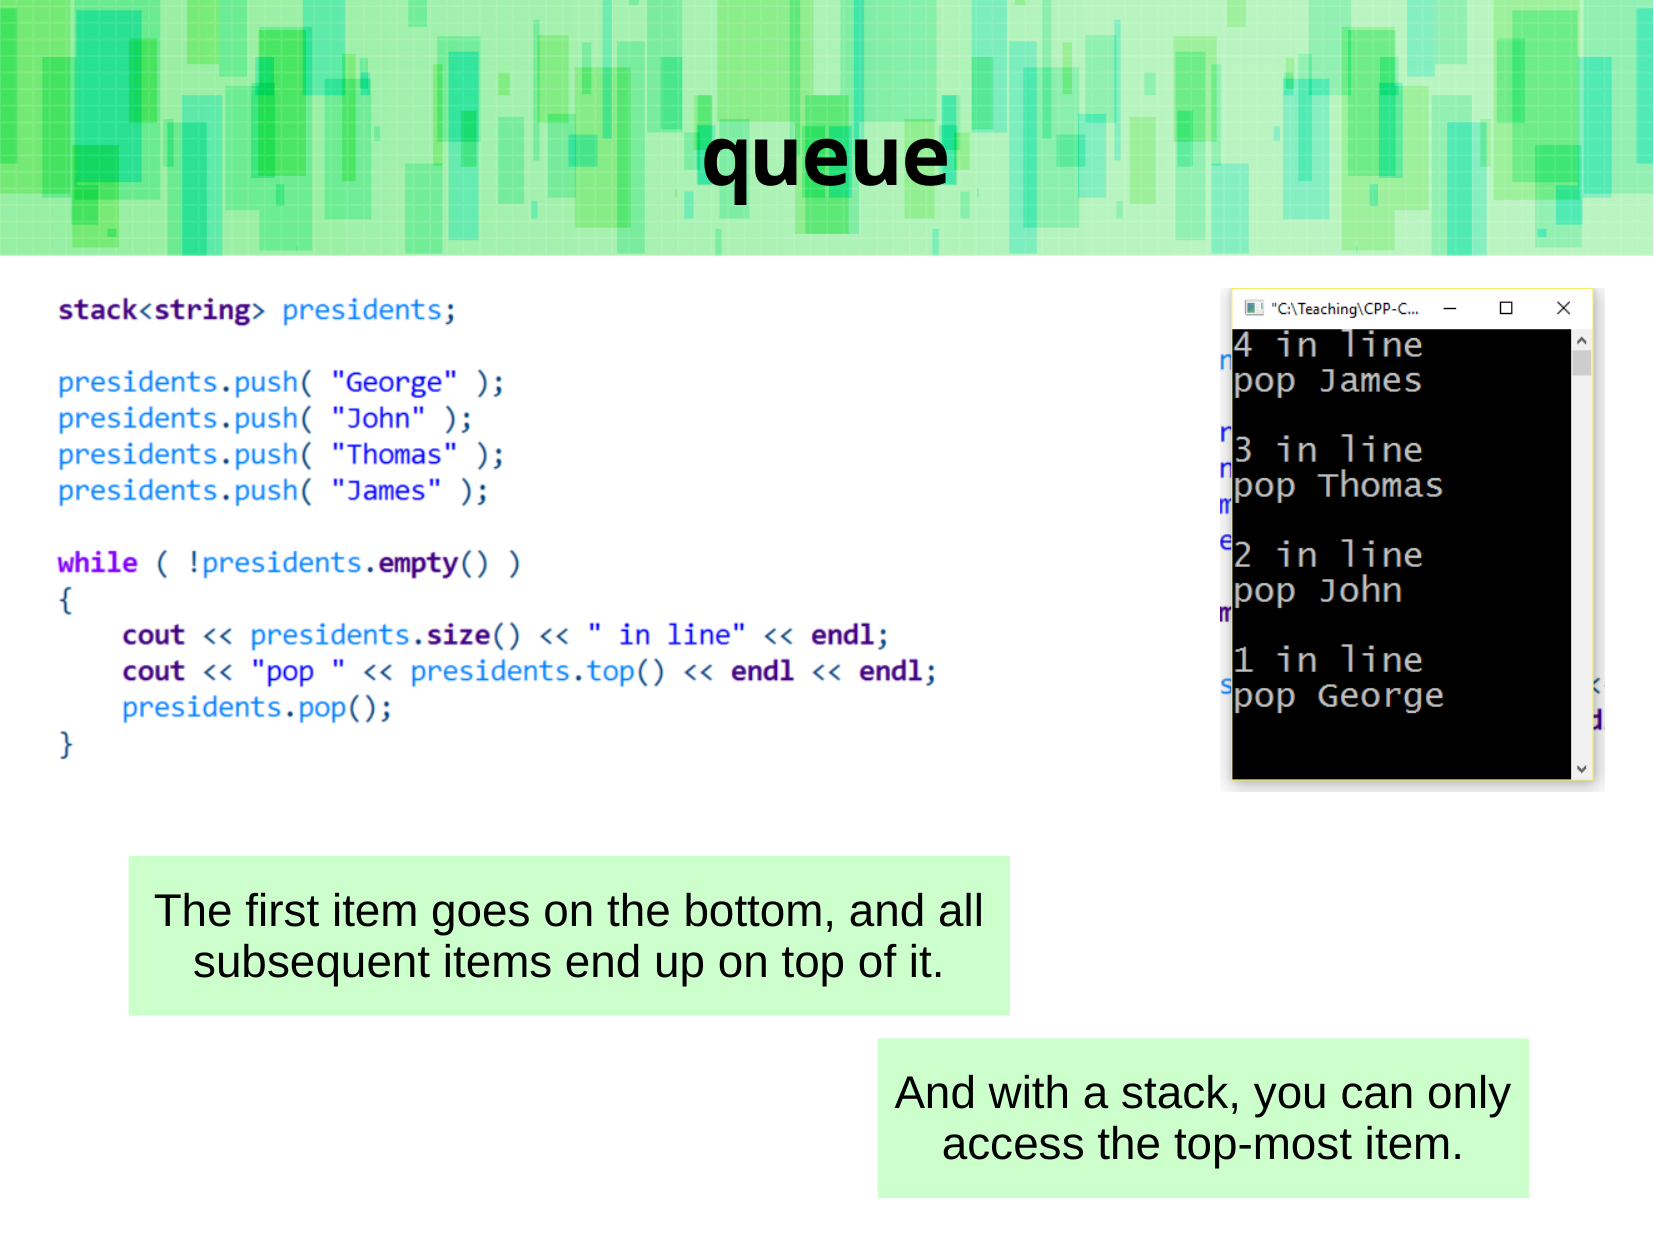

# queue
The first item goes on the bottom, and all subsequent items end up on top of it.
And with a stack, you can only access the top-most item.